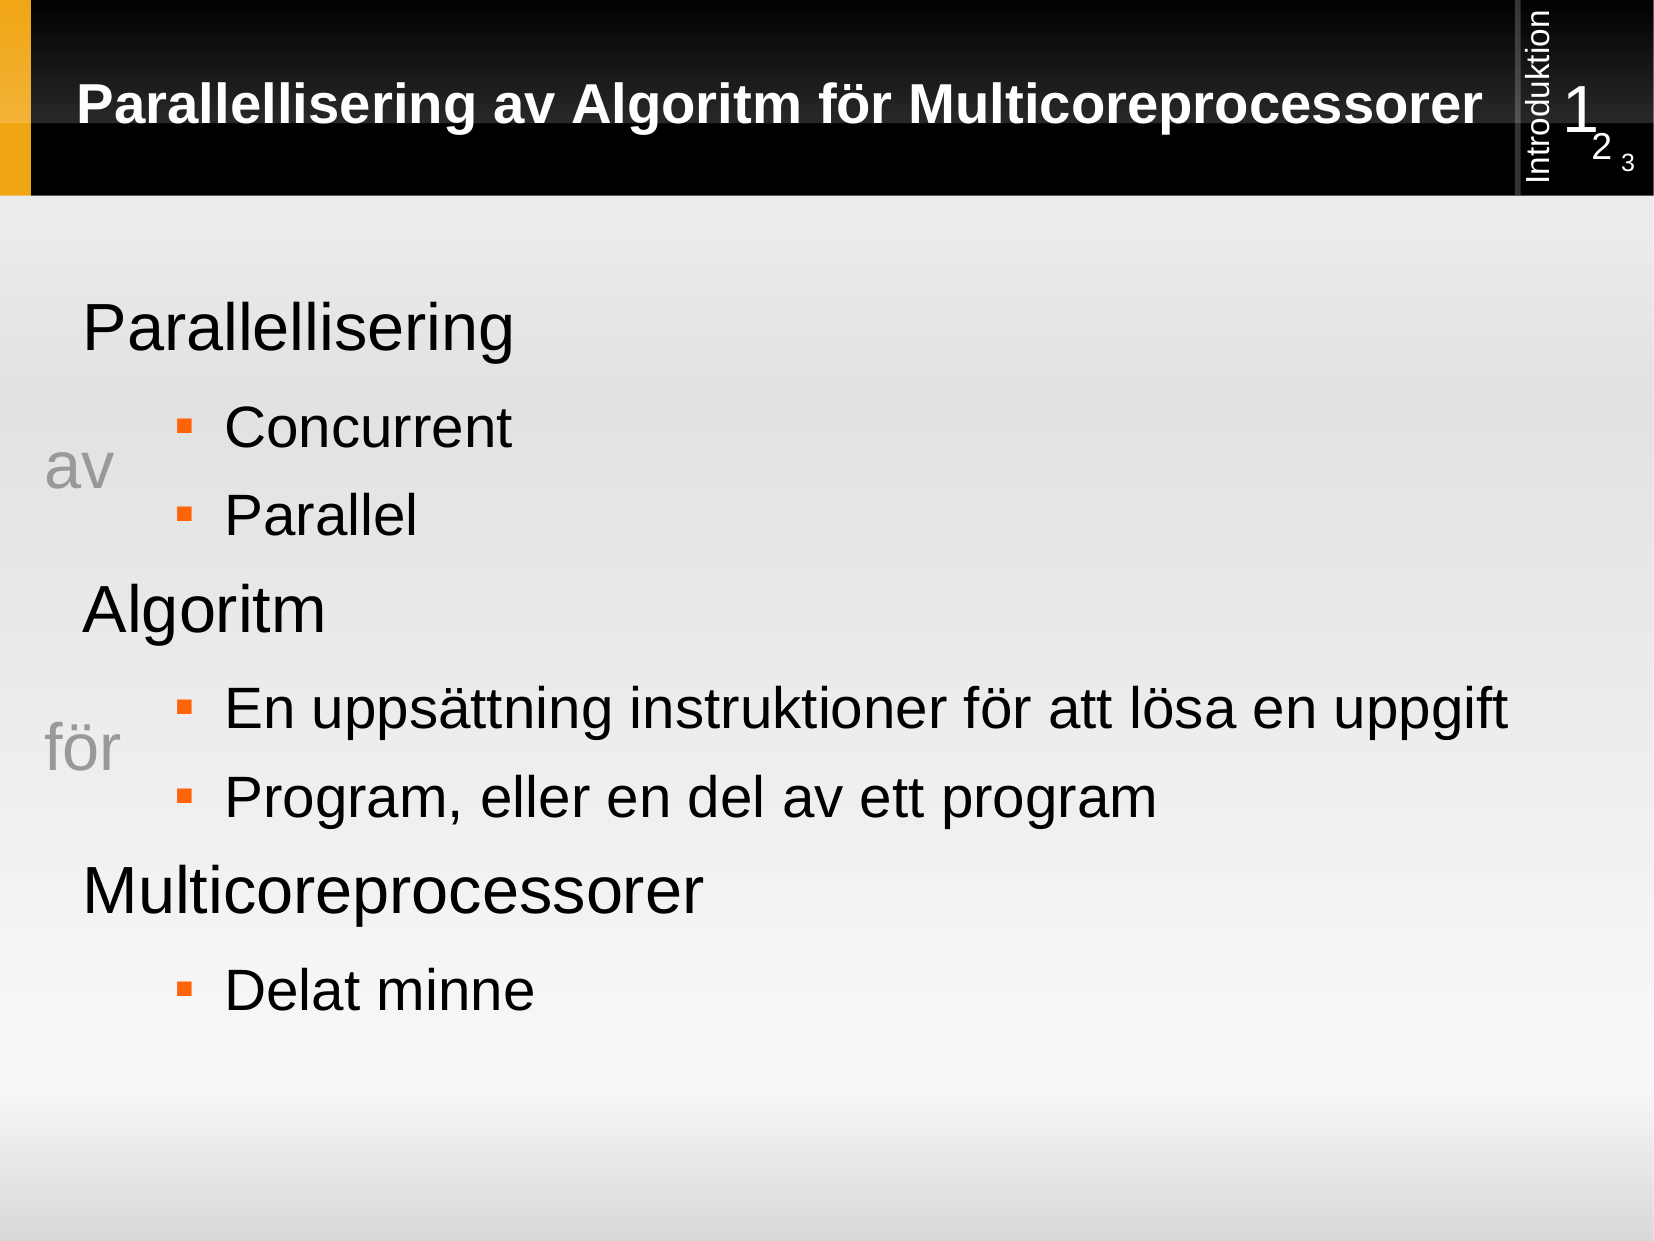

# Parallellisering av Algoritm för Multicoreprocessorer
1
Introduktion
2
3
Parallellisering
Concurrent
Parallel
Algoritm
En uppsättning instruktioner för att lösa en uppgift
Program, eller en del av ett program
Multicoreprocessorer
Delat minne
av
för